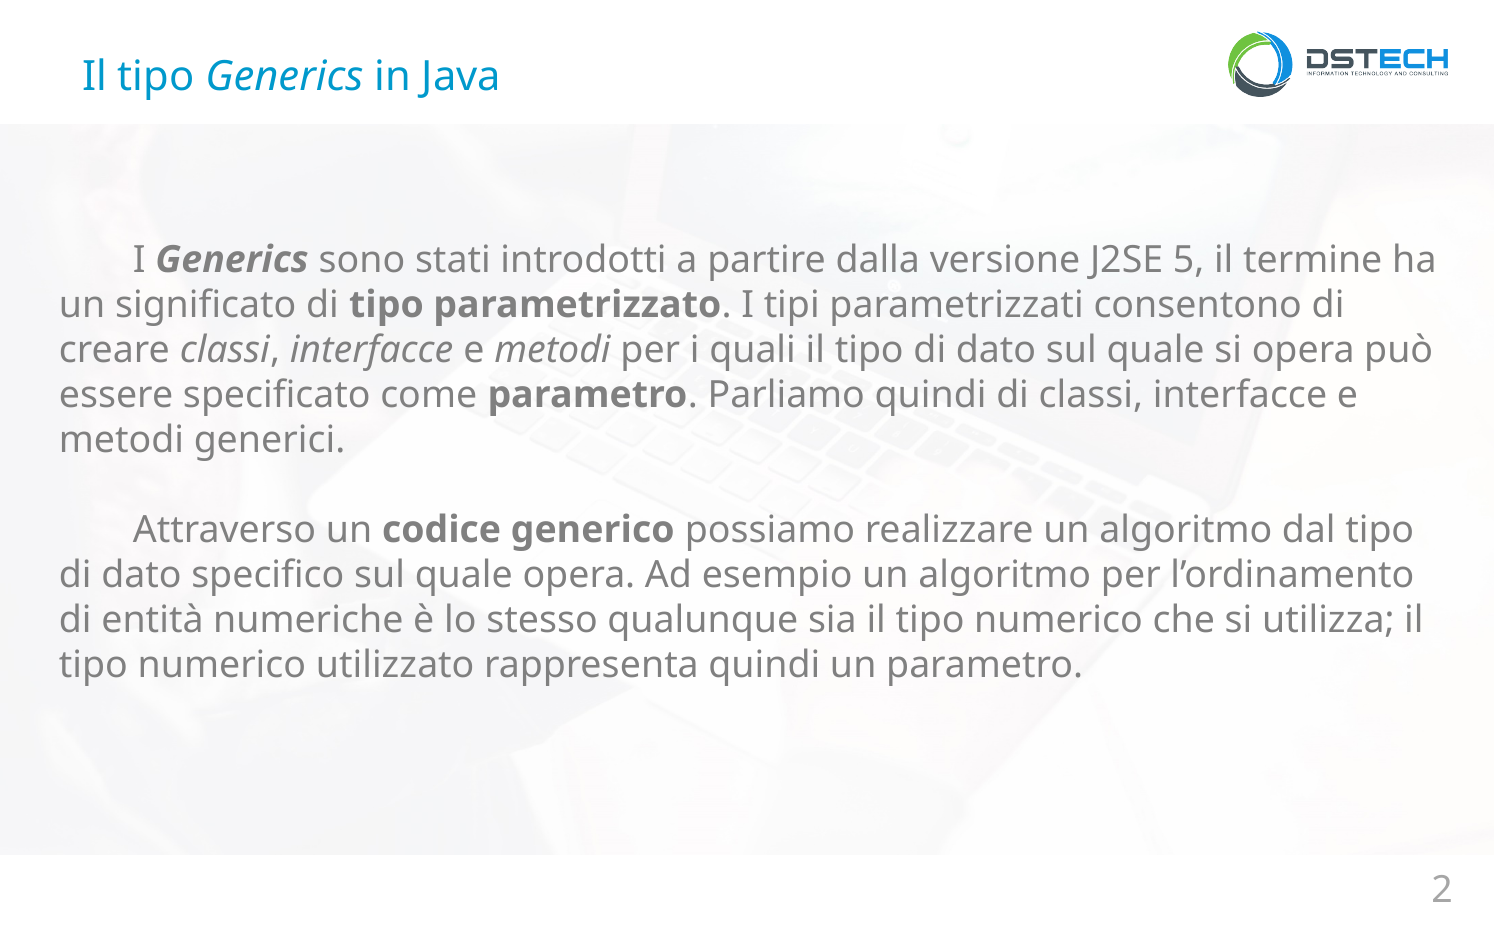

Il tipo Generics in Java
	I Generics sono stati introdotti a partire dalla versione J2SE 5, il termine ha un significato di tipo parametrizzato. I tipi parametrizzati consentono di creare classi, interfacce e metodi per i quali il tipo di dato sul quale si opera può essere specificato come parametro. Parliamo quindi di classi, interfacce e metodi generici.
	Attraverso un codice generico possiamo realizzare un algoritmo dal tipo di dato specifico sul quale opera. Ad esempio un algoritmo per l’ordinamento di entità numeriche è lo stesso qualunque sia il tipo numerico che si utilizza; il tipo numerico utilizzato rappresenta quindi un parametro.
2